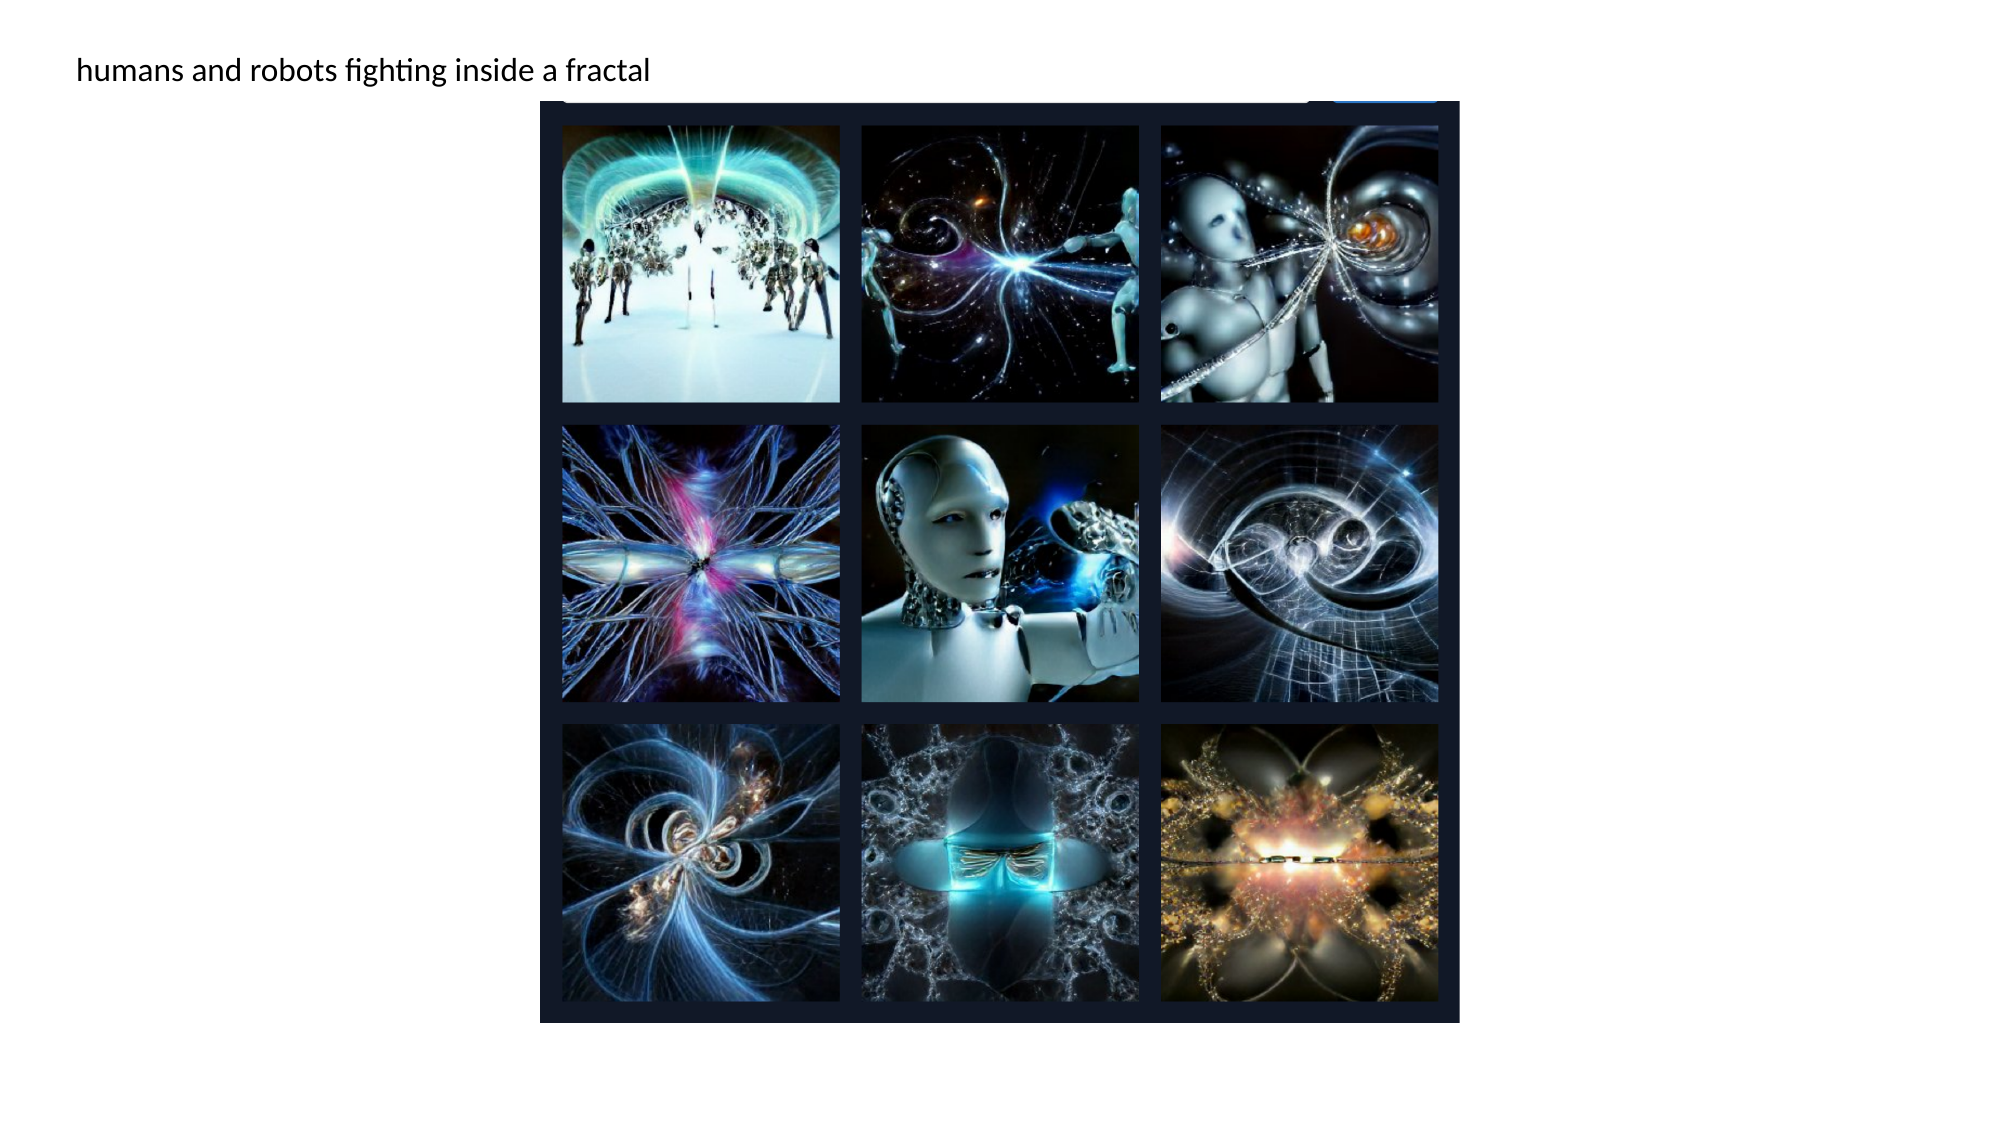

# humans and robots fighting inside a fractal